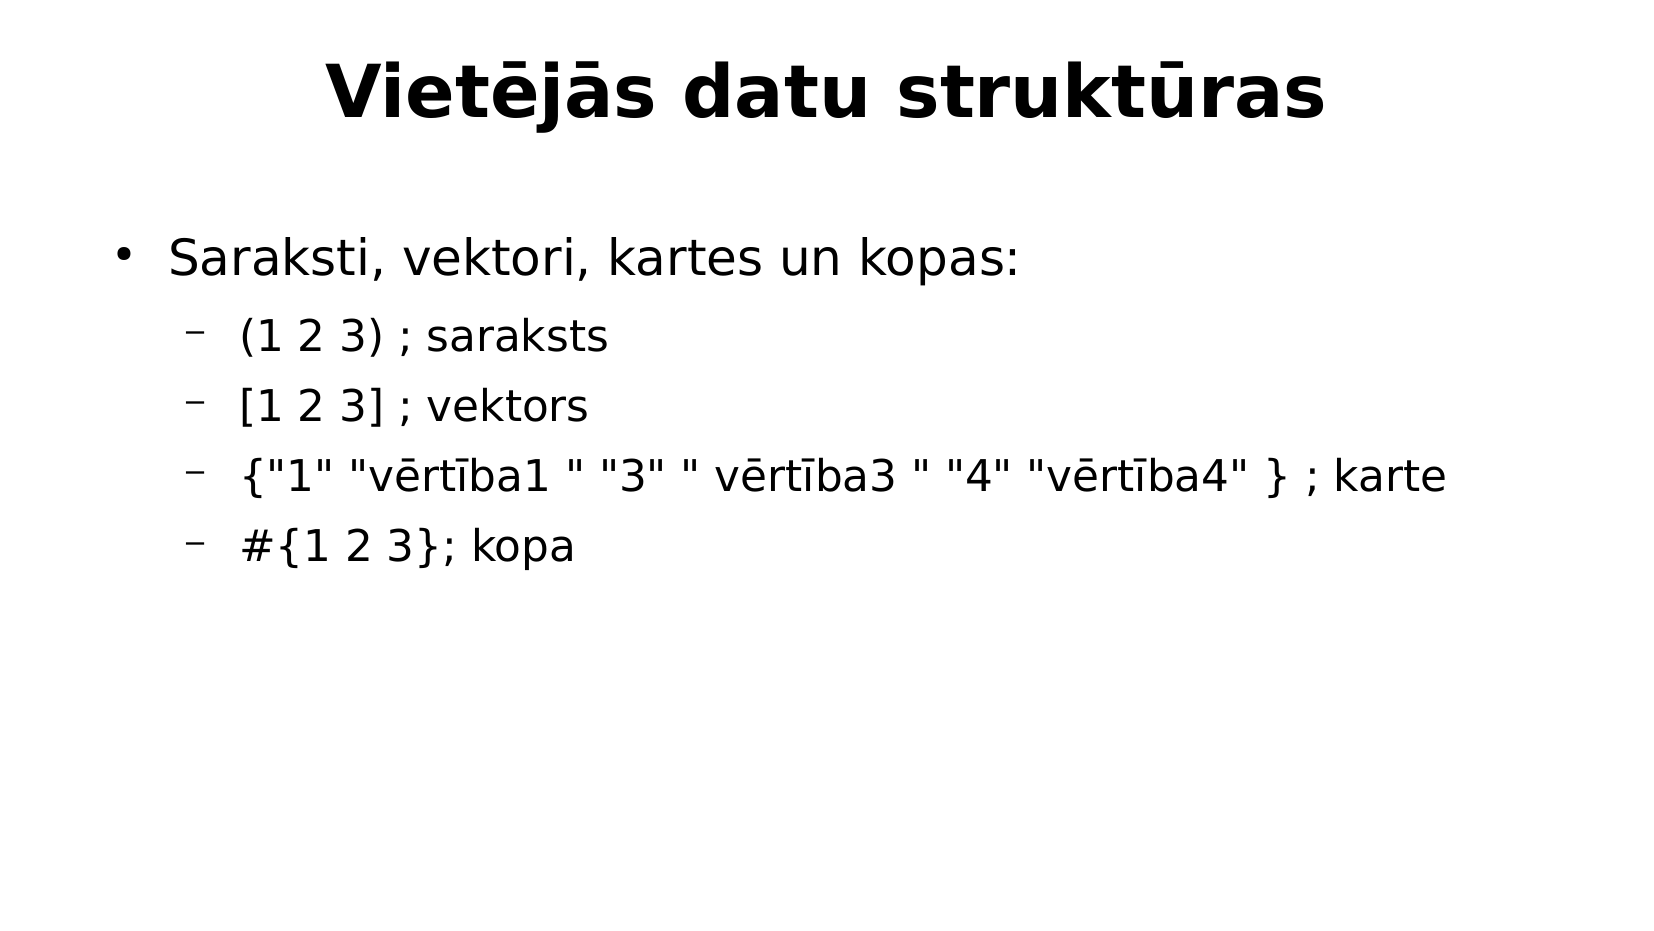

# Vietējās datu struktūras
Saraksti, vektori, kartes un kopas:
(1 2 3) ; saraksts
[1 2 3] ; vektors
{"1" "vērtība1 " "3" " vērtība3 " "4" "vērtība4" } ; karte
#{1 2 3}; kopa